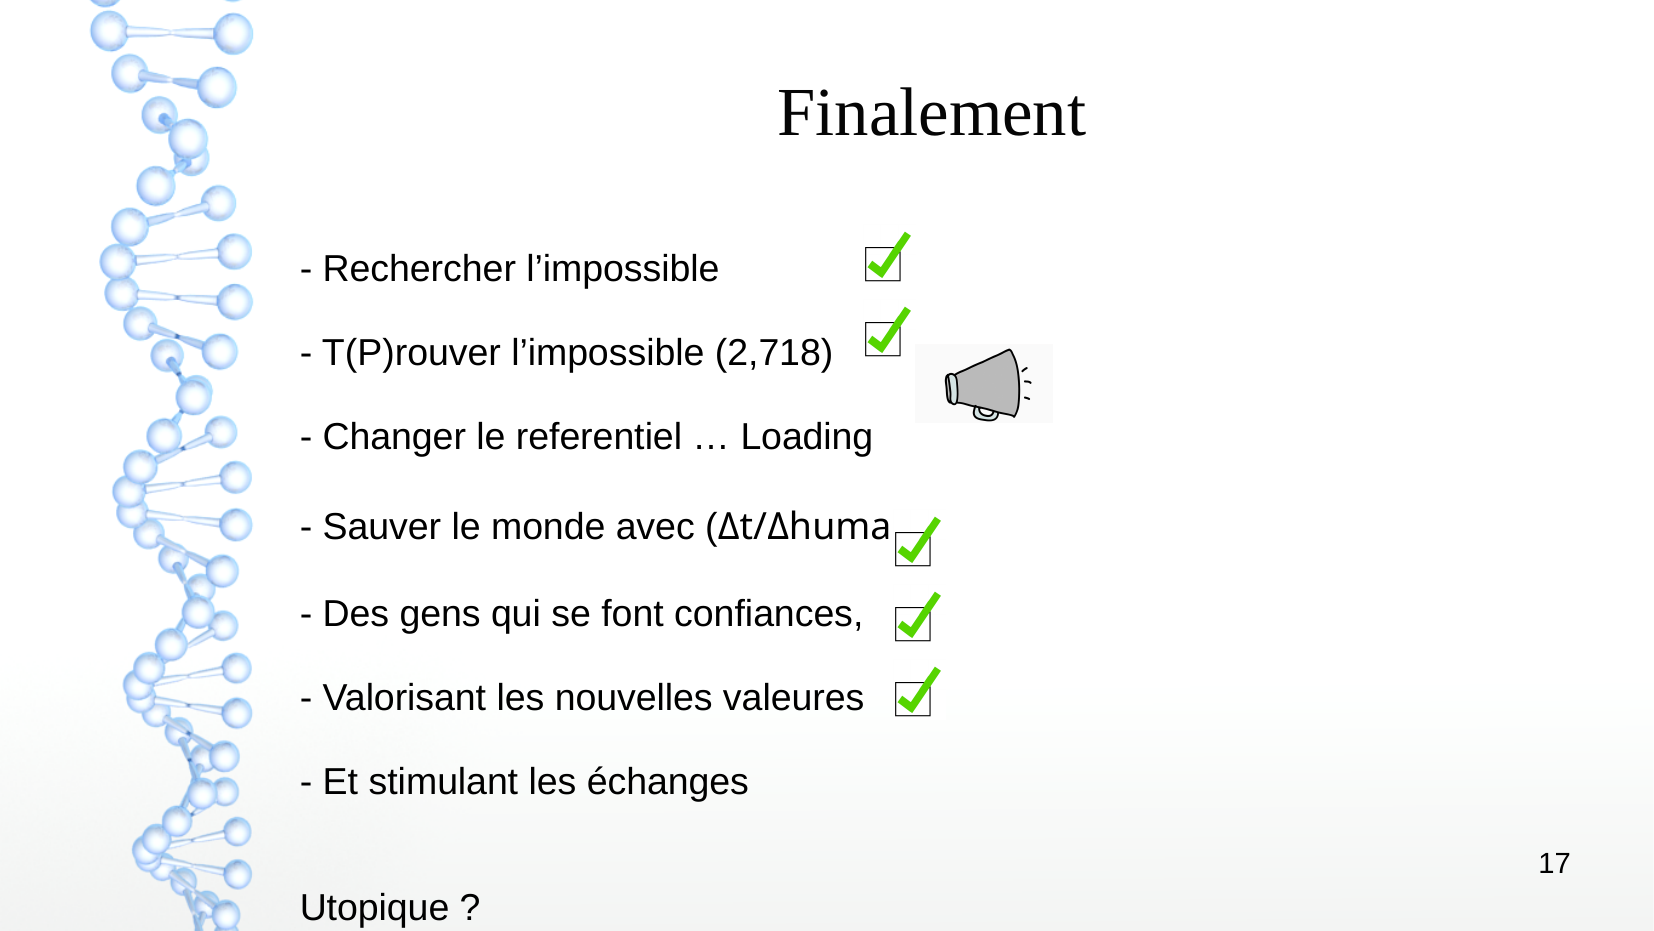

# Finalement
- Rechercher l’impossible
- T(P)rouver l’impossible (2,718)
- Changer le referentiel … Loading
- Sauver le monde avec (Δt/Δhumans)
- Des gens qui se font confiances,
- Valorisant les nouvelles valeures
- Et stimulant les échanges
Utopique ?
17